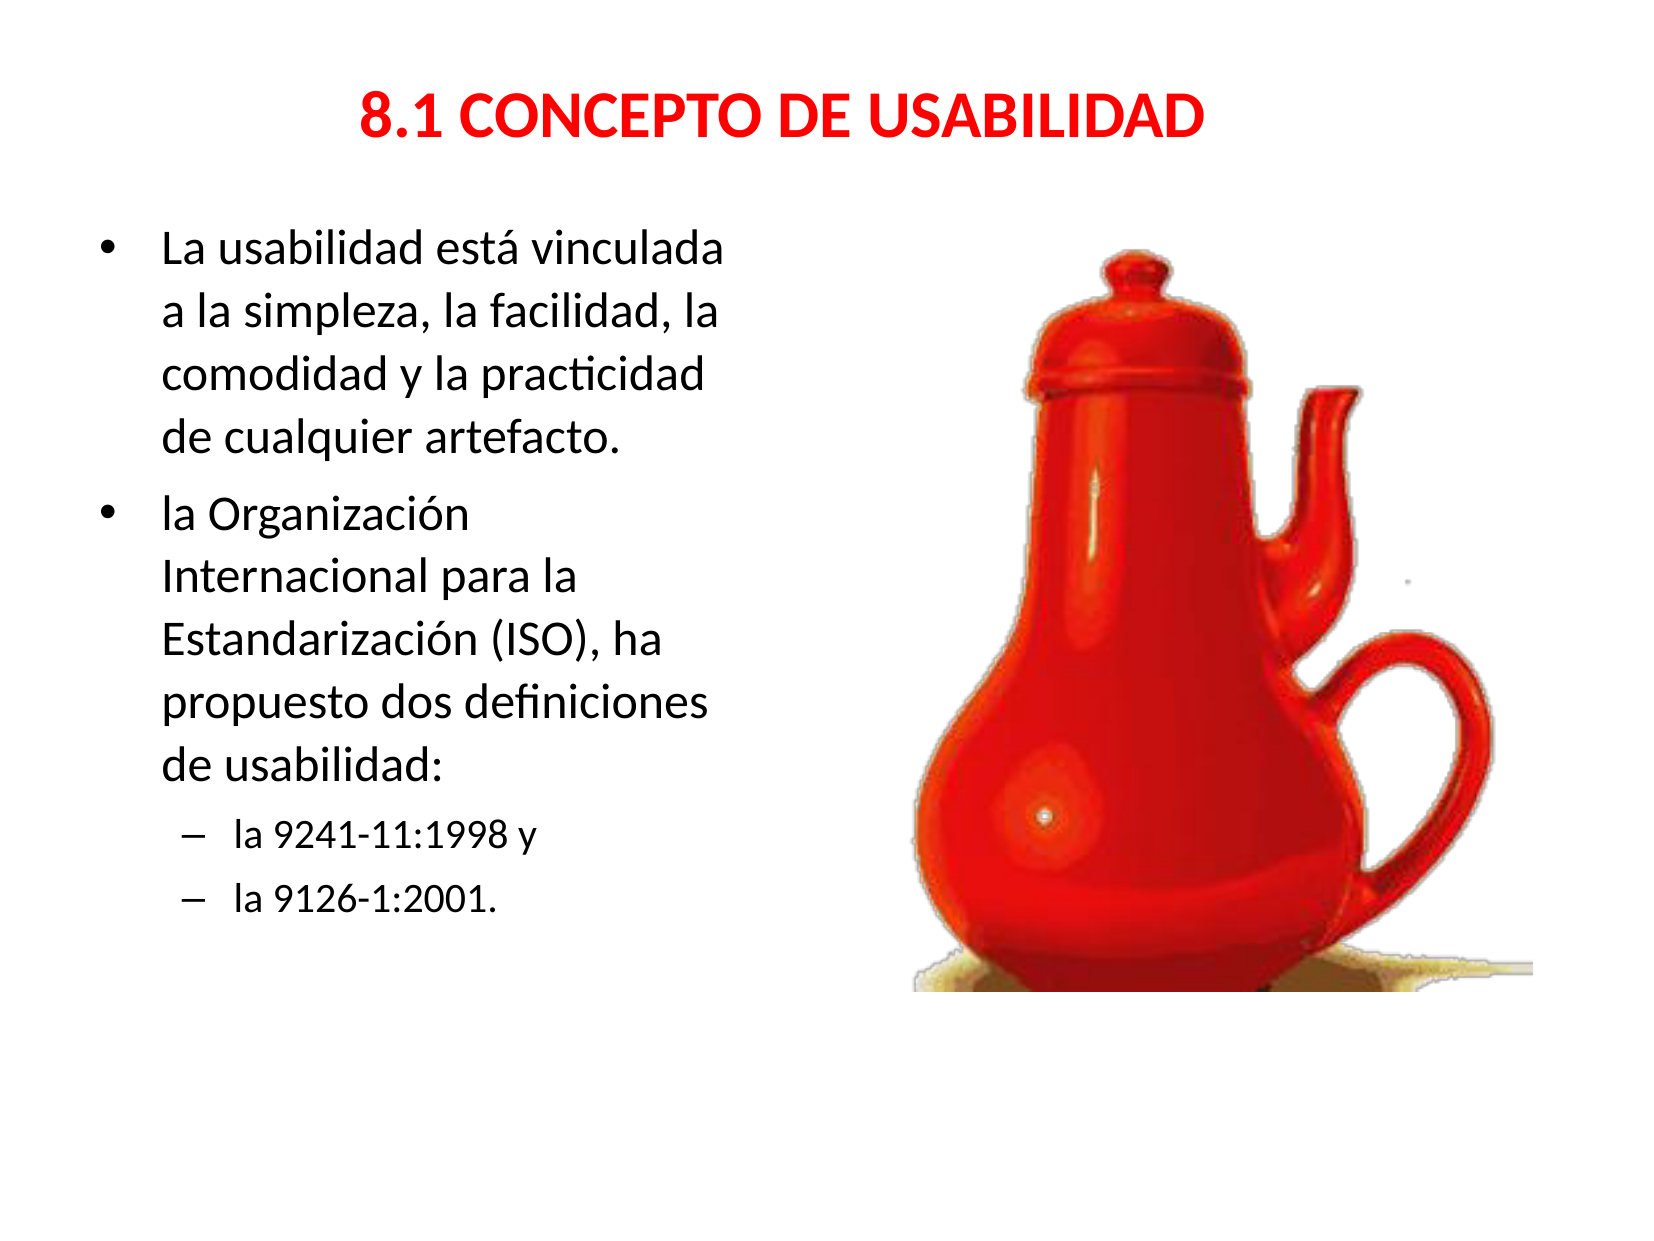

8.1 CONCEPTO DE USABILIDAD
•
La usabilidad está vinculada
a la simpleza, la facilidad, la
comodidad y la practicidad
de cualquier artefacto.
•
la Organización
Internacional para la
Estandarización (ISO), ha
propuesto dos definiciones
de usabilidad:
–
la 9241-11:1998 y
–
la 9126-1:2001.